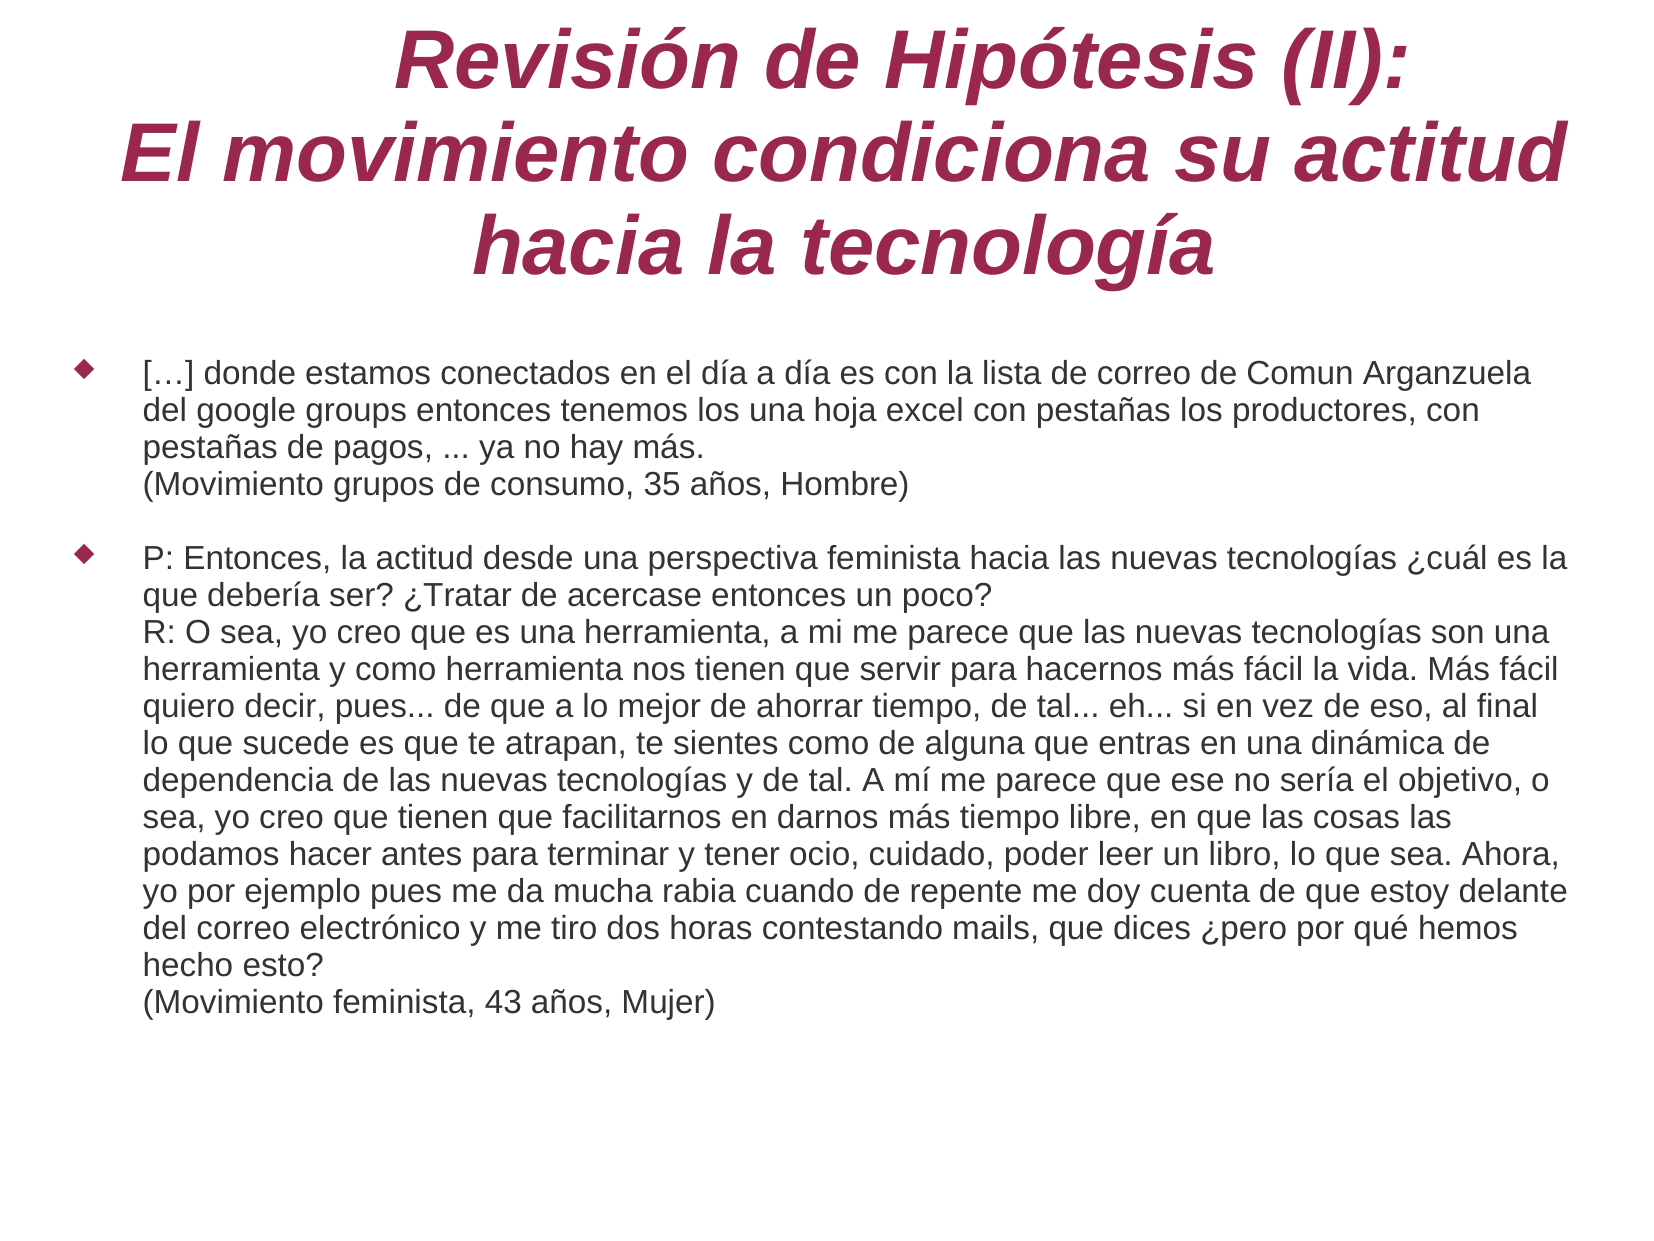

# Revisión de Hipótesis (II): El movimiento condiciona su actitud hacia la tecnología
[…] donde estamos conectados en el día a día es con la lista de correo de Comun Arganzuela del google groups entonces tenemos los una hoja excel con pestañas los productores, con pestañas de pagos, ... ya no hay más.
(Movimiento grupos de consumo, 35 años, Hombre)
P: Entonces, la actitud desde una perspectiva feminista hacia las nuevas tecnologías ¿cuál es la que debería ser? ¿Tratar de acercase entonces un poco?
R: O sea, yo creo que es una herramienta, a mi me parece que las nuevas tecnologías son una herramienta y como herramienta nos tienen que servir para hacernos más fácil la vida. Más fácil quiero decir, pues... de que a lo mejor de ahorrar tiempo, de tal... eh... si en vez de eso, al final lo que sucede es que te atrapan, te sientes como de alguna que entras en una dinámica de dependencia de las nuevas tecnologías y de tal. A mí me parece que ese no sería el objetivo, o sea, yo creo que tienen que facilitarnos en darnos más tiempo libre, en que las cosas las podamos hacer antes para terminar y tener ocio, cuidado, poder leer un libro, lo que sea. Ahora, yo por ejemplo pues me da mucha rabia cuando de repente me doy cuenta de que estoy delante del correo electrónico y me tiro dos horas contestando mails, que dices ¿pero por qué hemos hecho esto?
(Movimiento feminista, 43 años, Mujer)